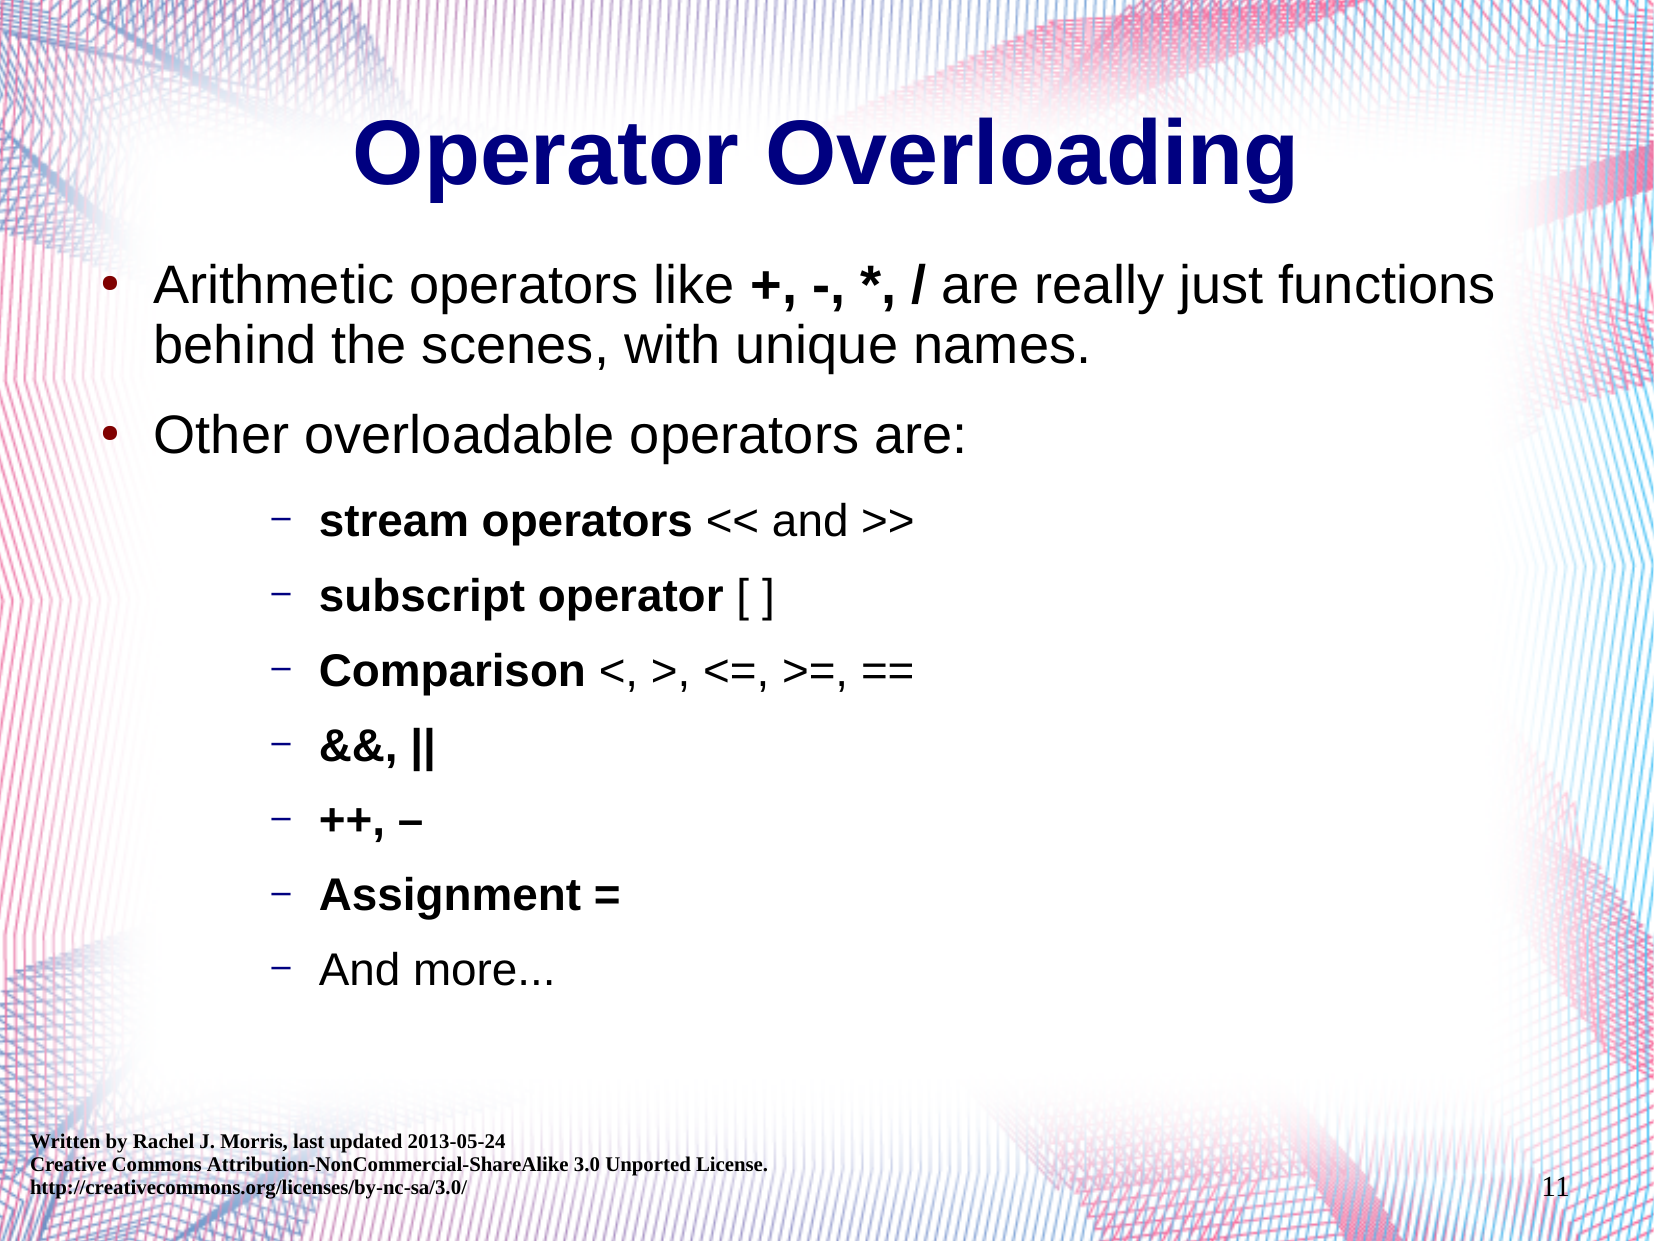

# Operator Overloading
Arithmetic operators like +, -, *, / are really just functions behind the scenes, with unique names.
Other overloadable operators are:
stream operators << and >>
subscript operator [ ]
Comparison <, >, <=, >=, ==
&&, ||
++, –
Assignment =
And more...
11